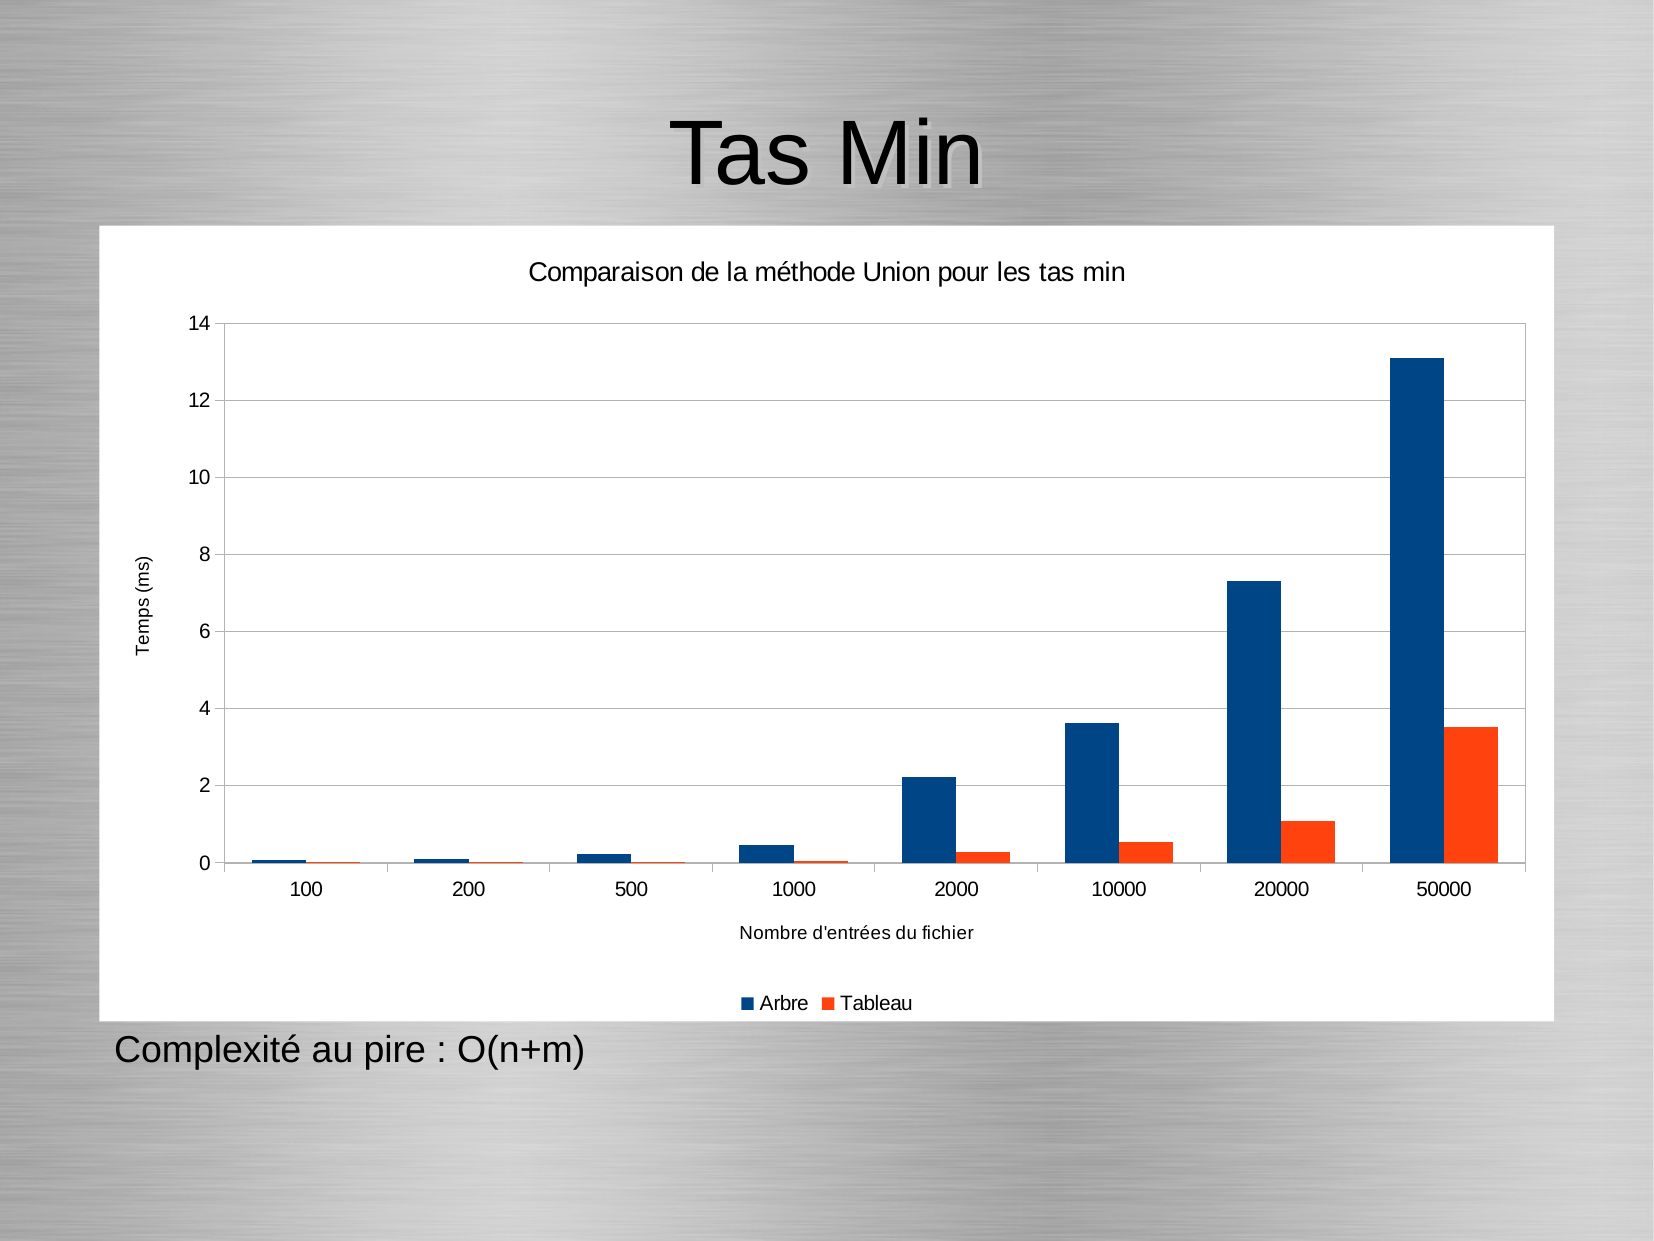

# Tas Min
### Chart: Comparaison de la méthode Union pour les tas min
| Category | Arbre | Tableau |
|---|---|---|
| 100 | 0.080223 | 0.018575 |
| 200 | 0.101712 | 0.016286 |
| 500 | 0.234188 | 0.022775 |
| 1000 | 0.477258 | 0.059573 |
| 2000 | 2.224273 | 0.274627 |
| 10000 | 3.632764 | 0.548662 |
| 20000 | 7.316779 | 1.089875 |
| 50000 | 13.093436 | 3.519739 |Complexité au pire : O(n+m)